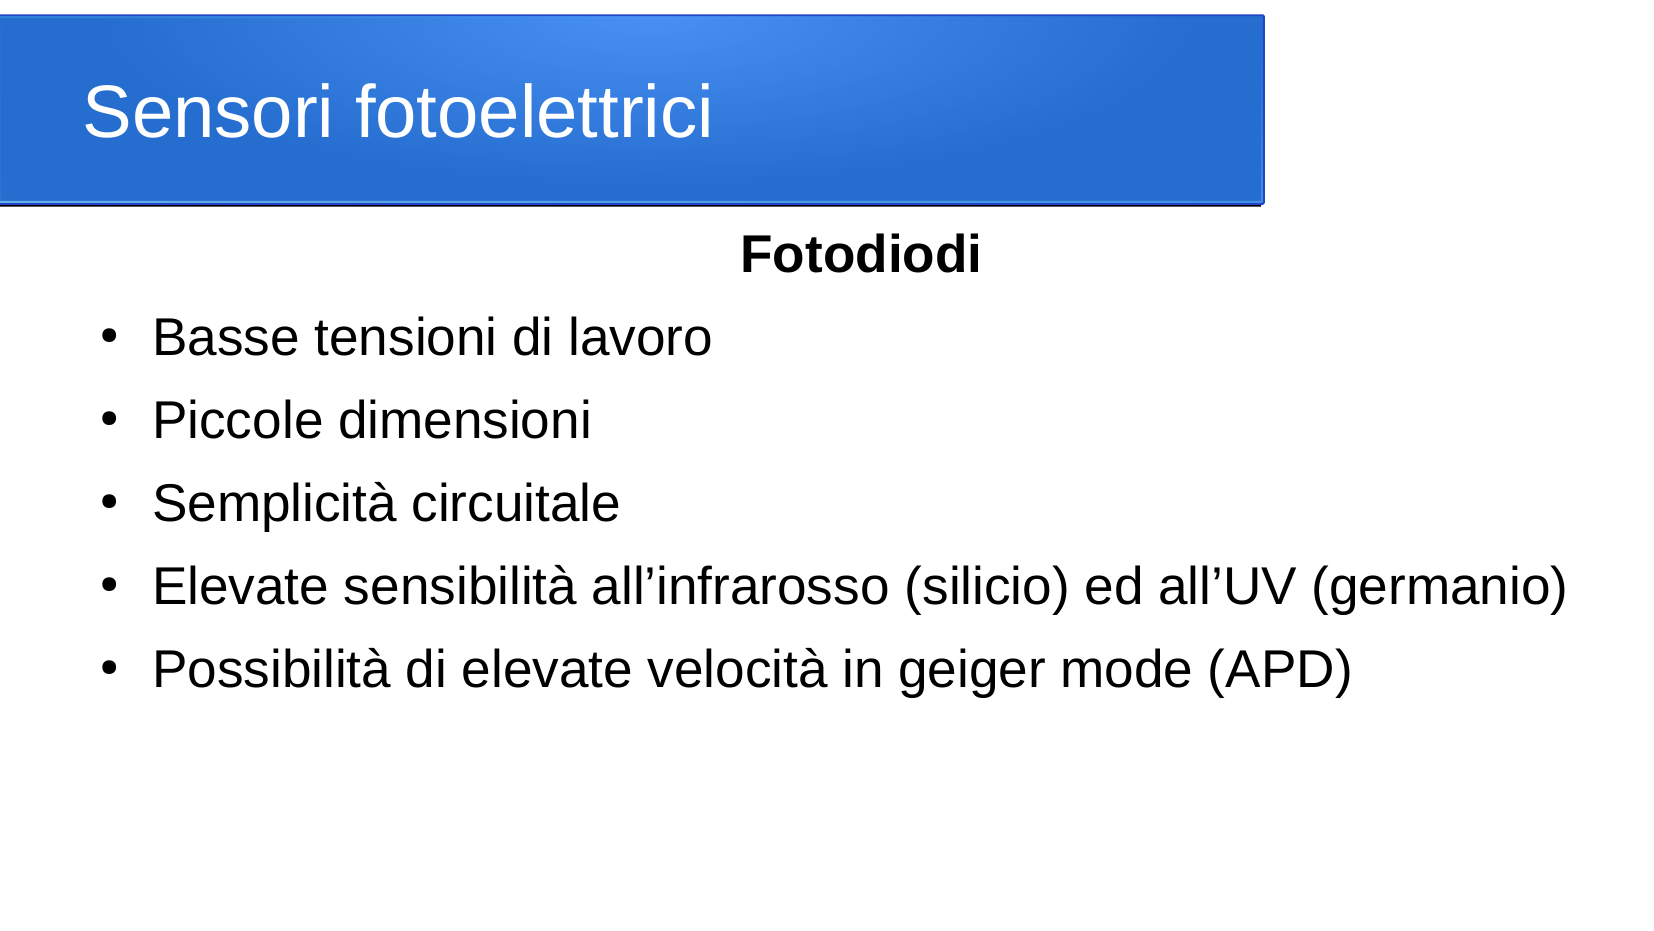

# Sensori fotoelettrici
Fotodiodi
Basse tensioni di lavoro
Piccole dimensioni
Semplicità circuitale
Elevate sensibilità all’infrarosso (silicio) ed all’UV (germanio)
Possibilità di elevate velocità in geiger mode (APD)